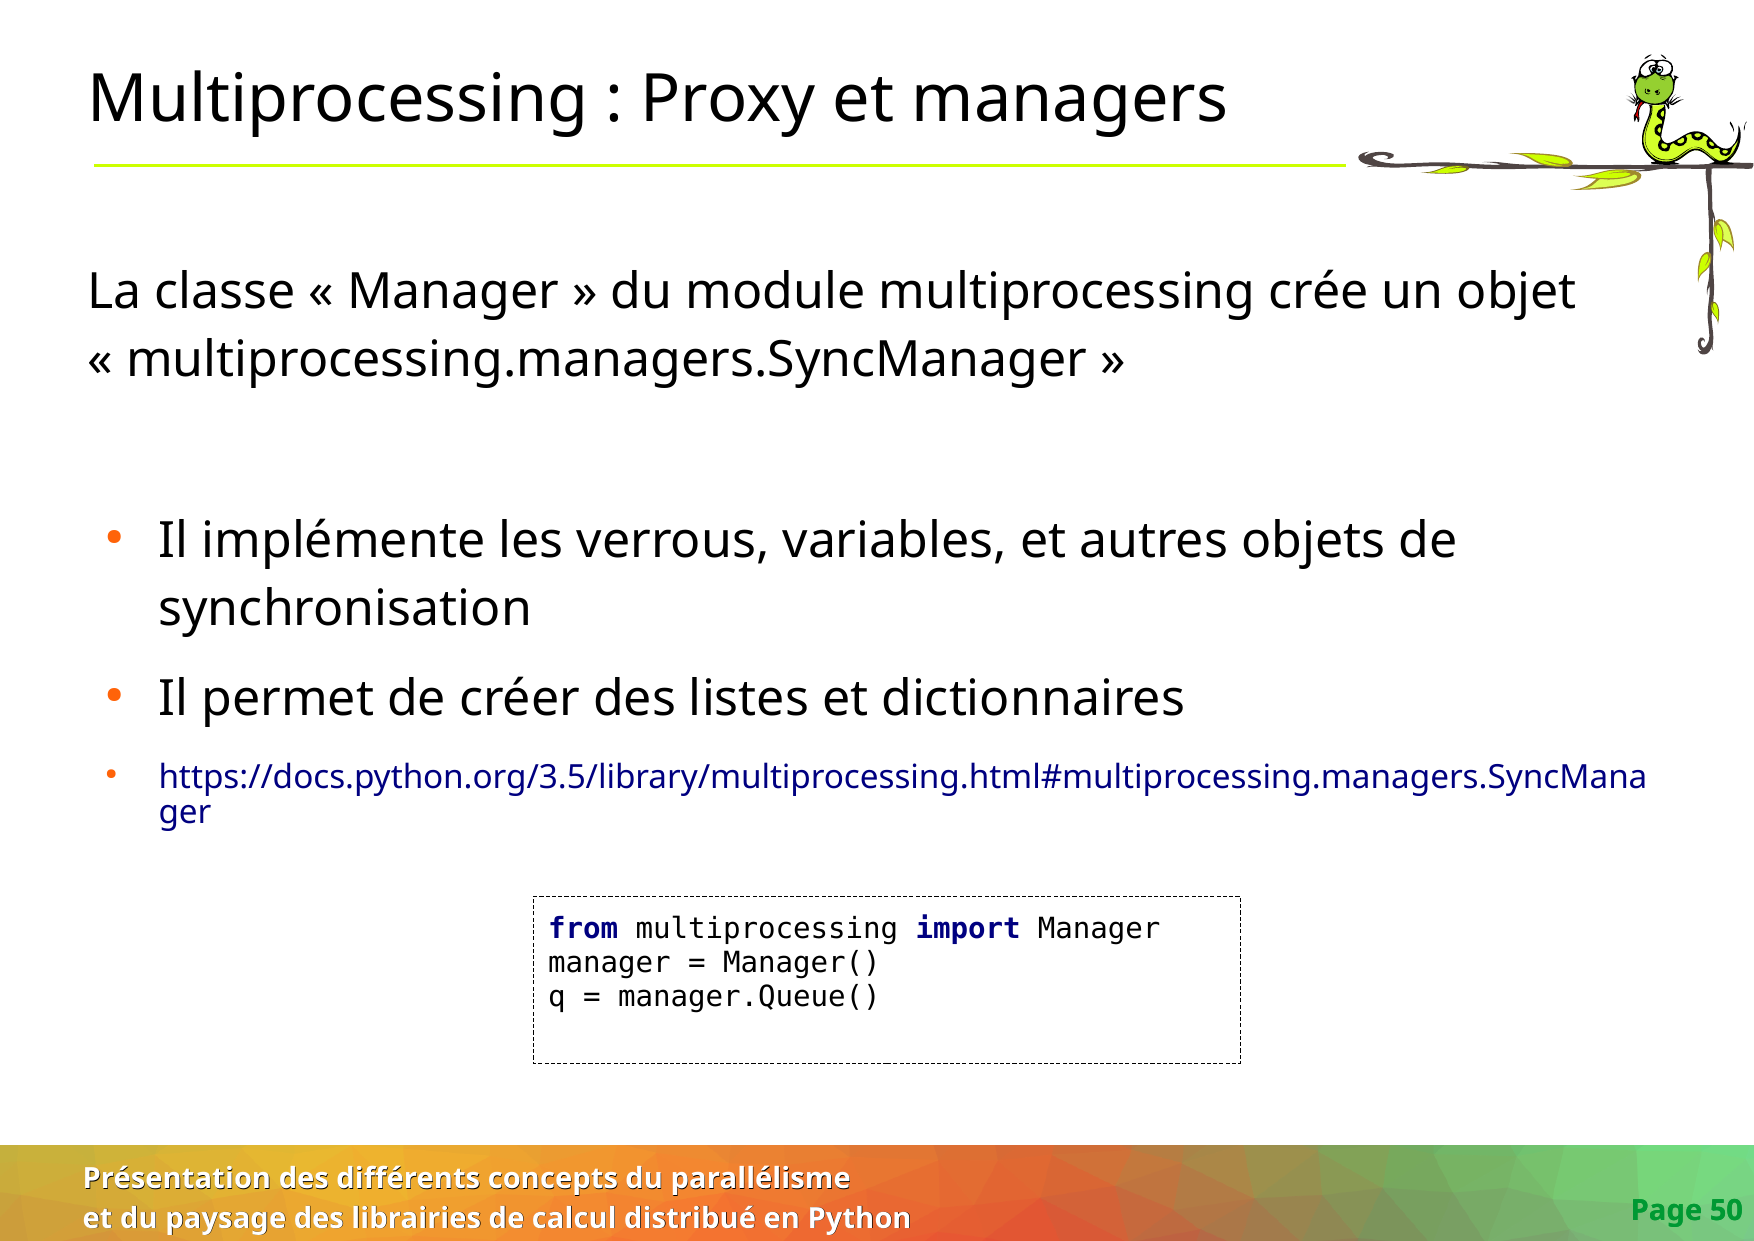

# Multiprocessing : Proxy et managers
La classe « Manager » du module multiprocessing crée un objet « multiprocessing.managers.SyncManager »
Il implémente les verrous, variables, et autres objets de synchronisation
Il permet de créer des listes et dictionnaires
https://docs.python.org/3.5/library/multiprocessing.html#multiprocessing.managers.SyncManager
from multiprocessing import Manager
manager = Manager()
q = manager.Queue()
50